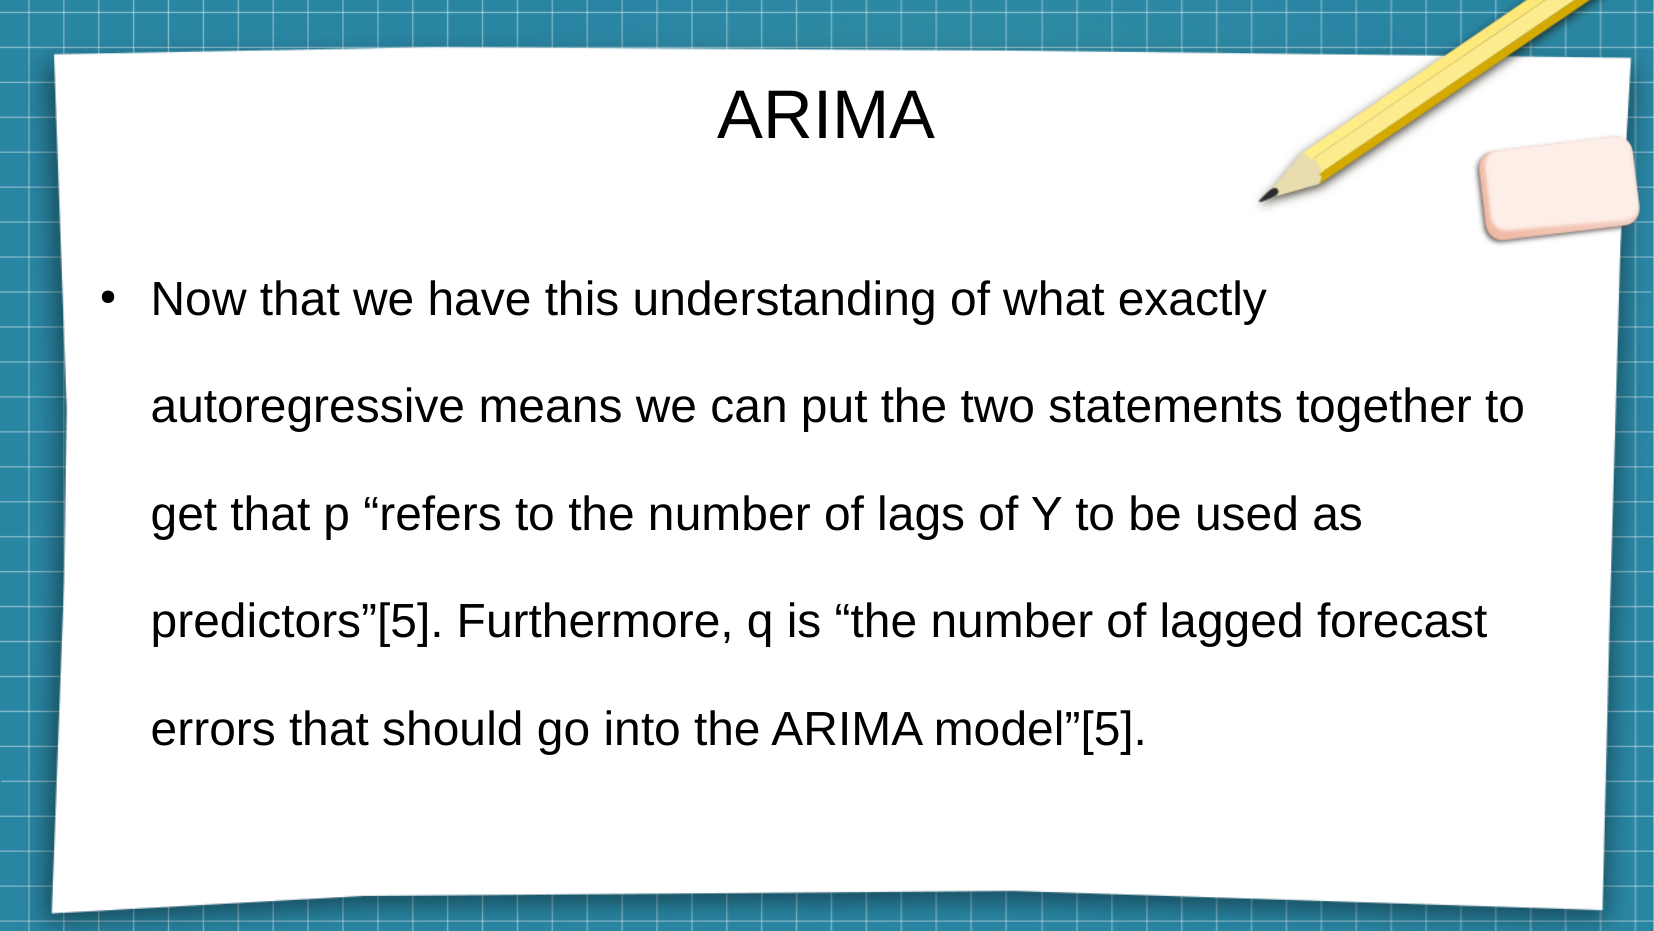

# ARIMA
Now that we have this understanding of what exactly autoregressive means we can put the two statements together to get that p “refers to the number of lags of Y to be used as predictors”[5]. Furthermore, q is “the number of lagged forecast errors that should go into the ARIMA model”[5].